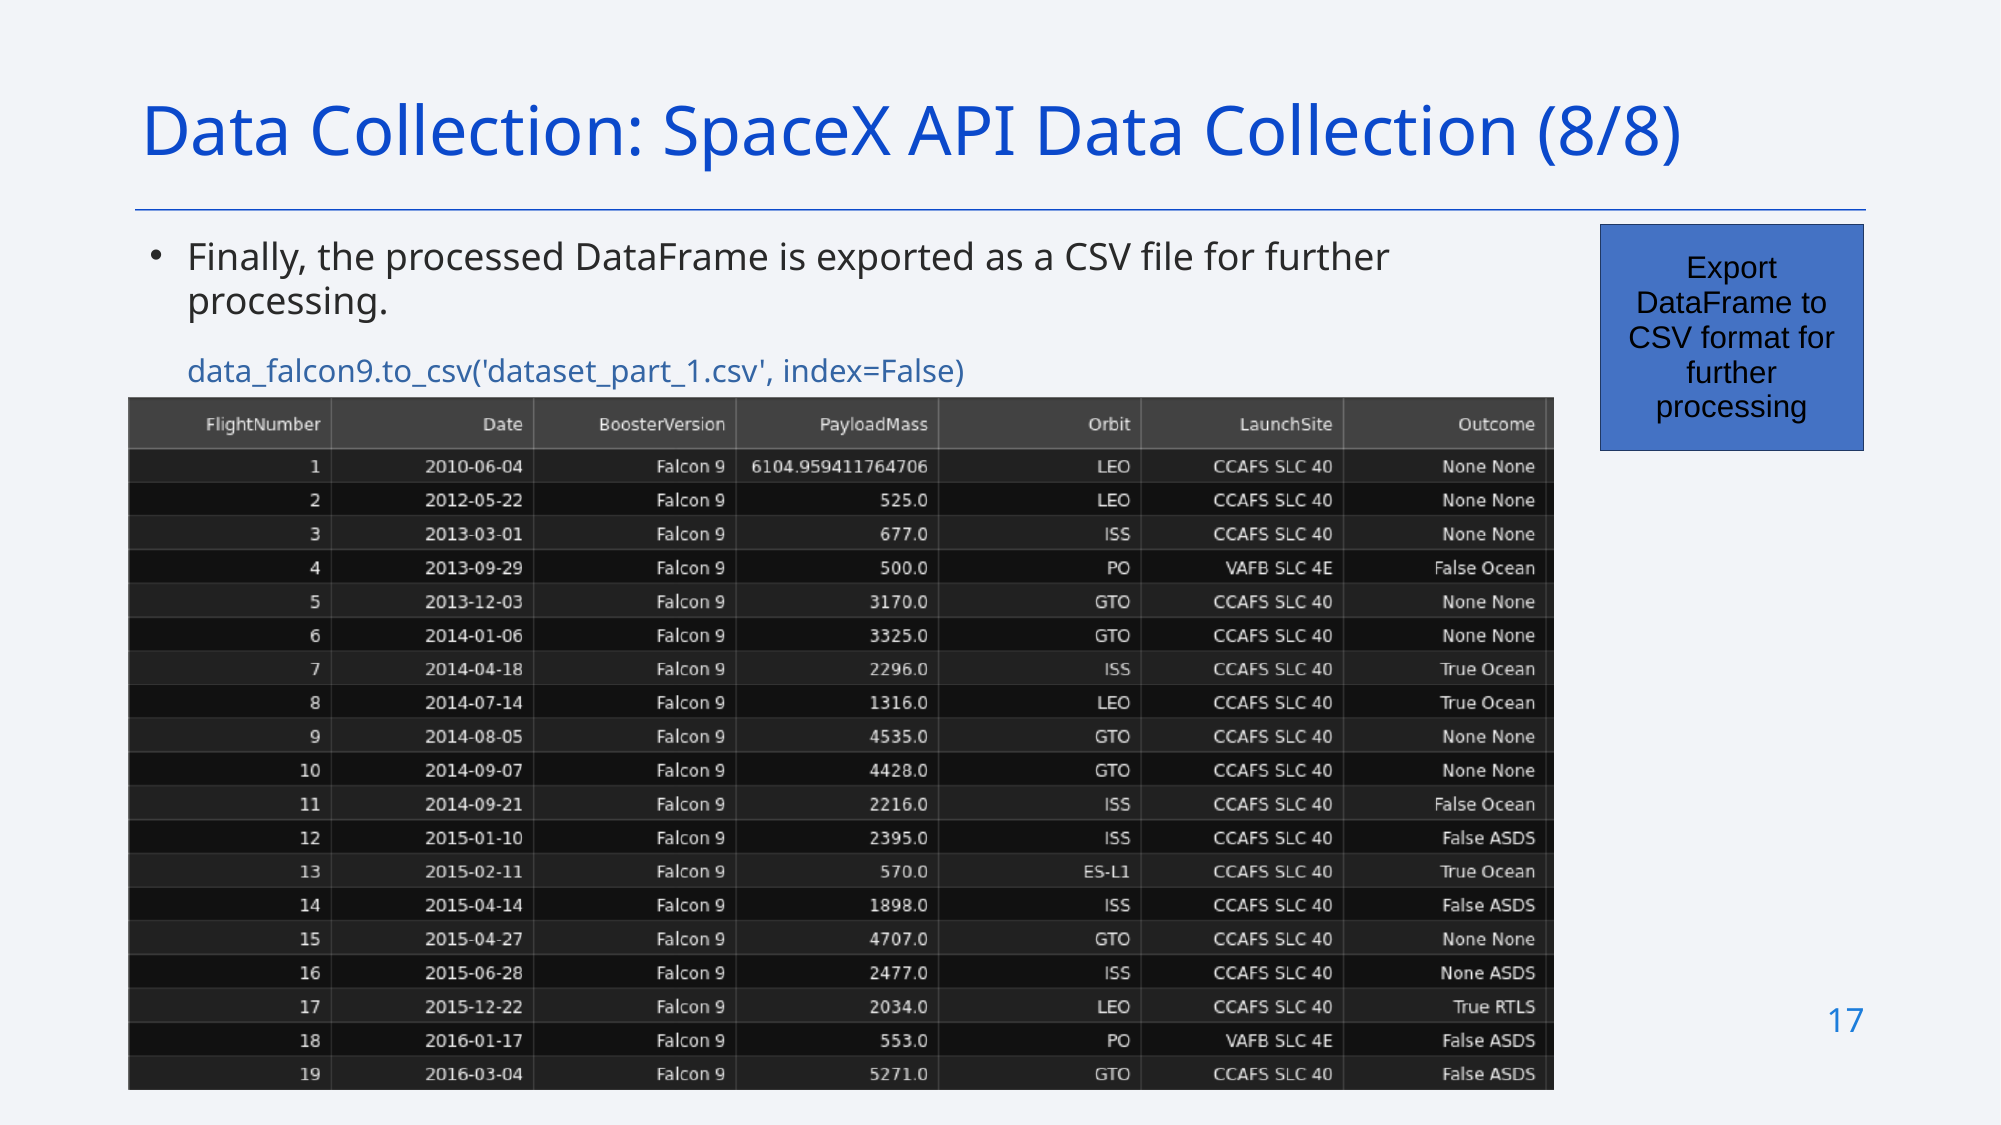

Data Collection: SpaceX API Data Collection (8/8)
# Finally, the processed DataFrame is exported as a CSV file for further processing.
data_falcon9.to_csv('dataset_part_1.csv', index=False)
Export DataFrame to CSV format for further processing
17